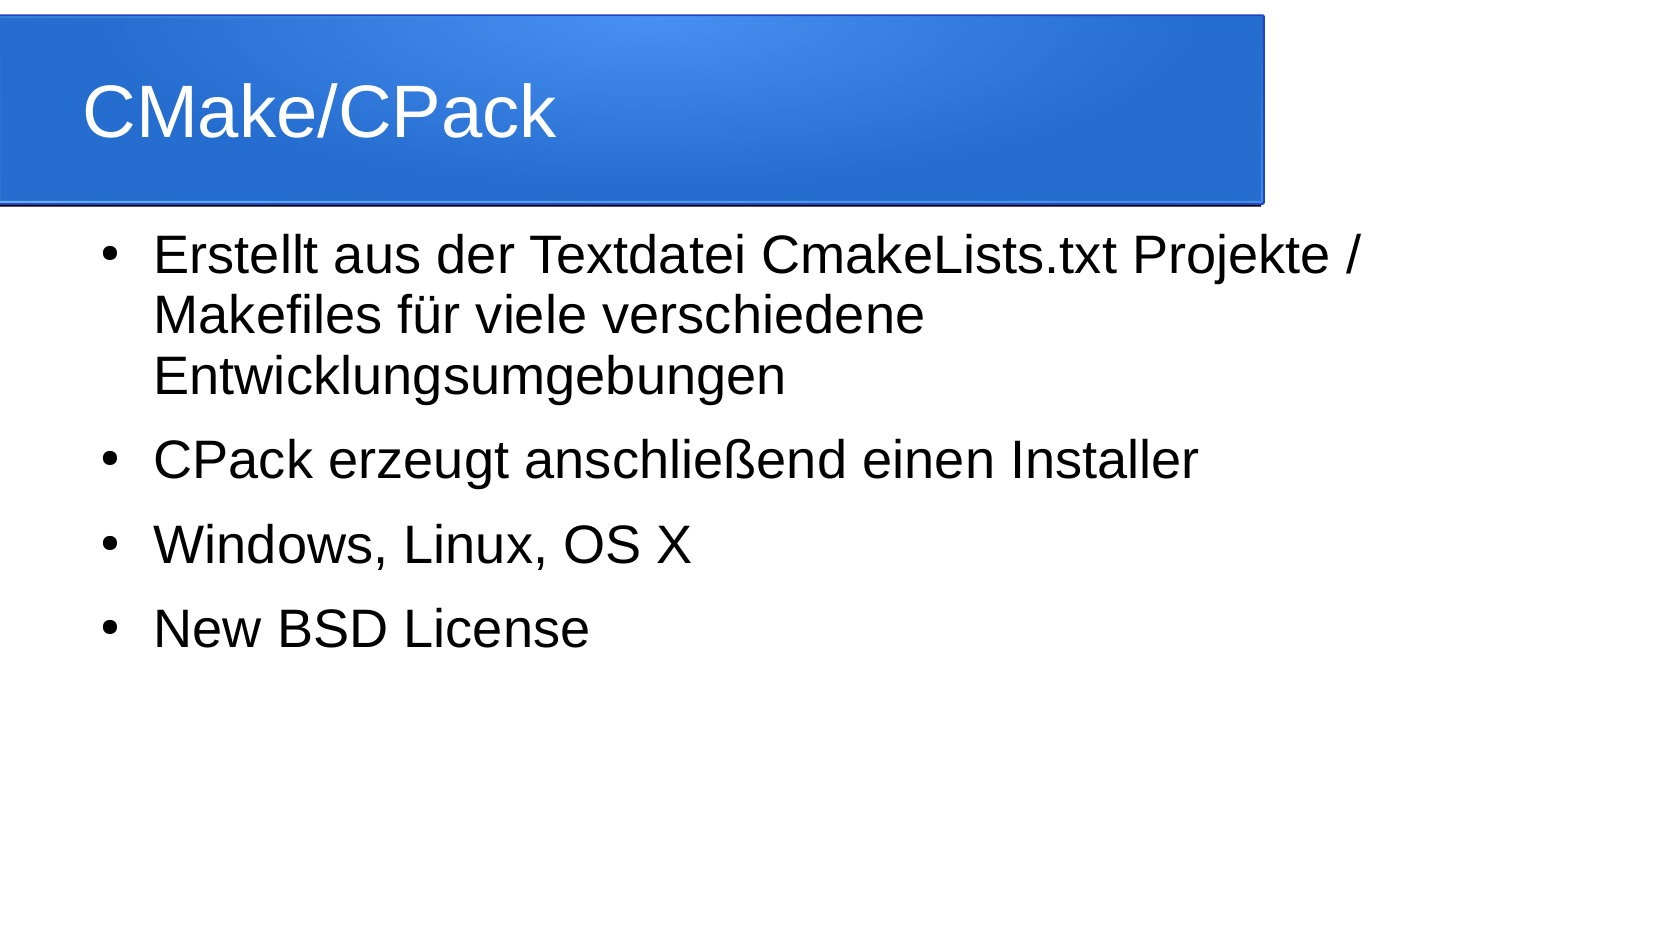

# CMake/CPack
Erstellt aus der Textdatei CmakeLists.txt Projekte / Makefiles für viele verschiedene Entwicklungsumgebungen
CPack erzeugt anschließend einen Installer
Windows, Linux, OS X
New BSD License